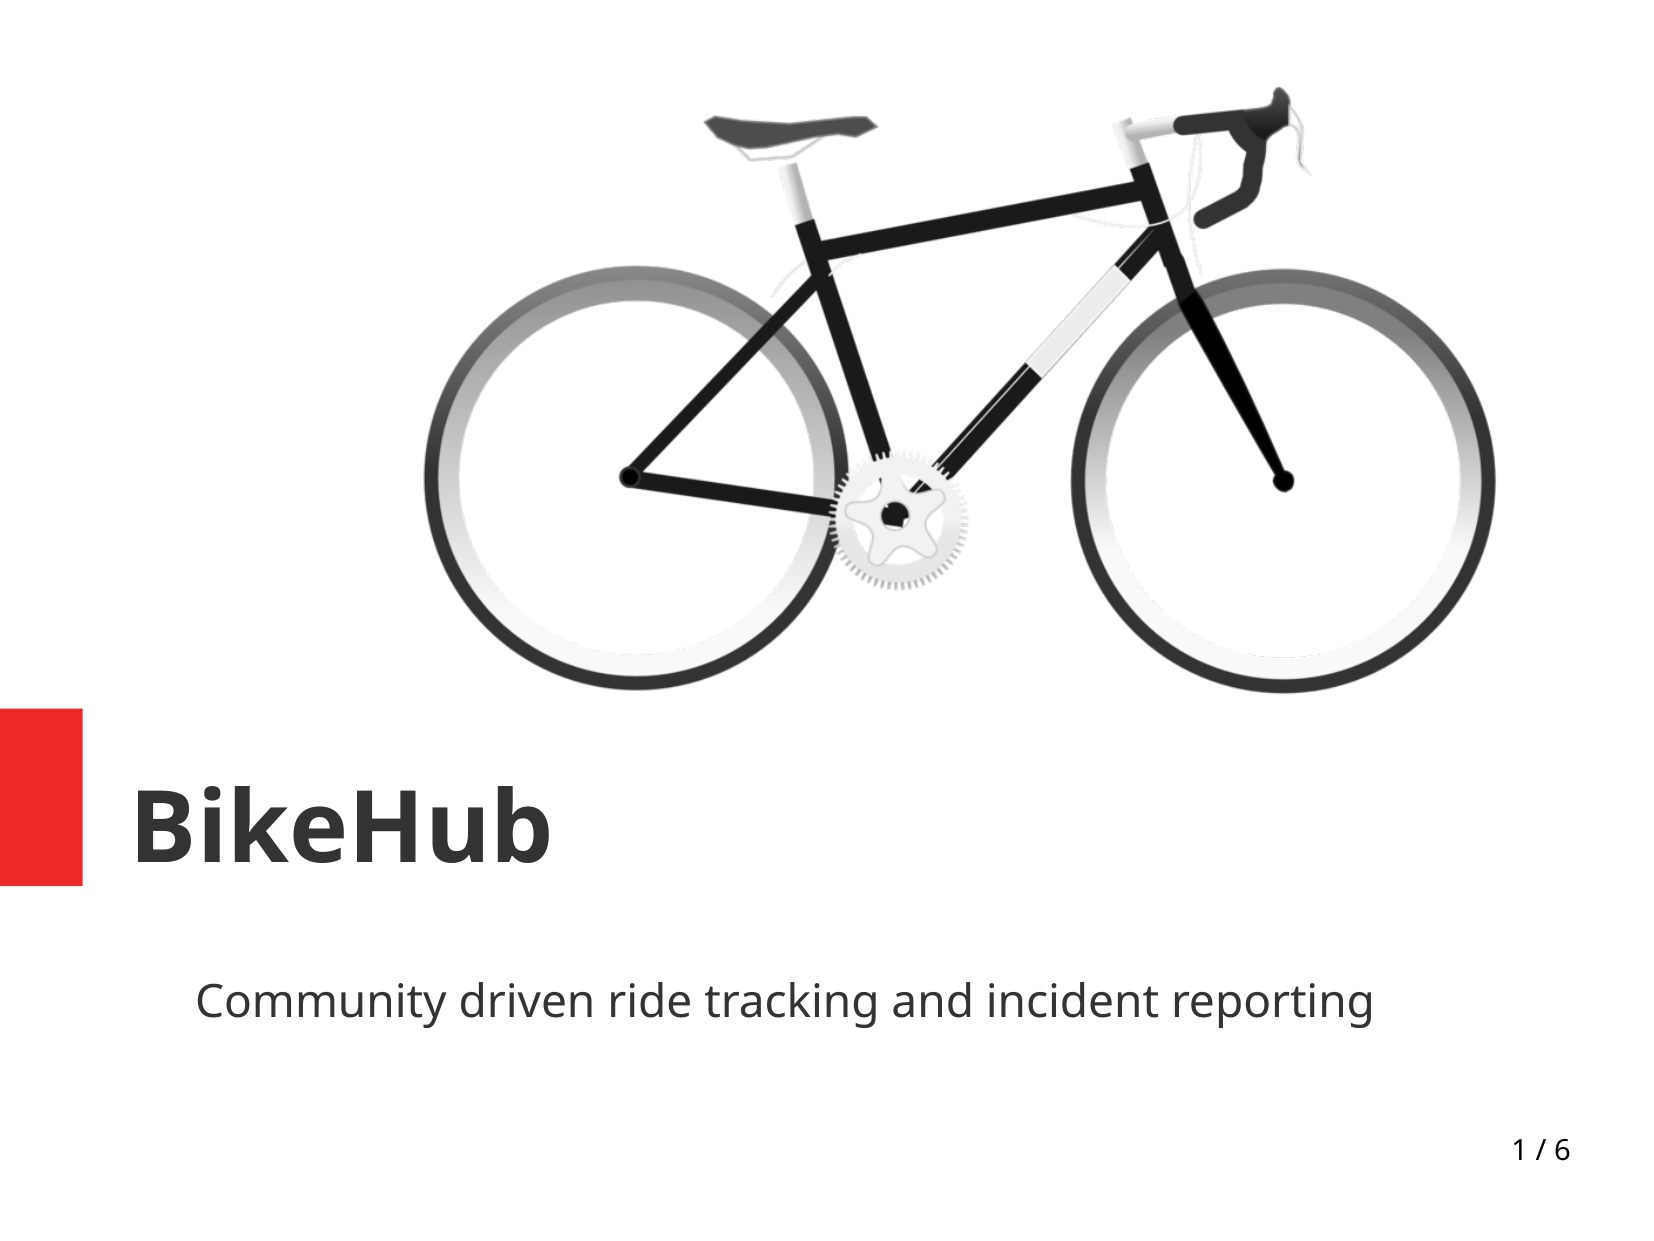

# BikeHub
Community driven ride tracking and incident reporting
1